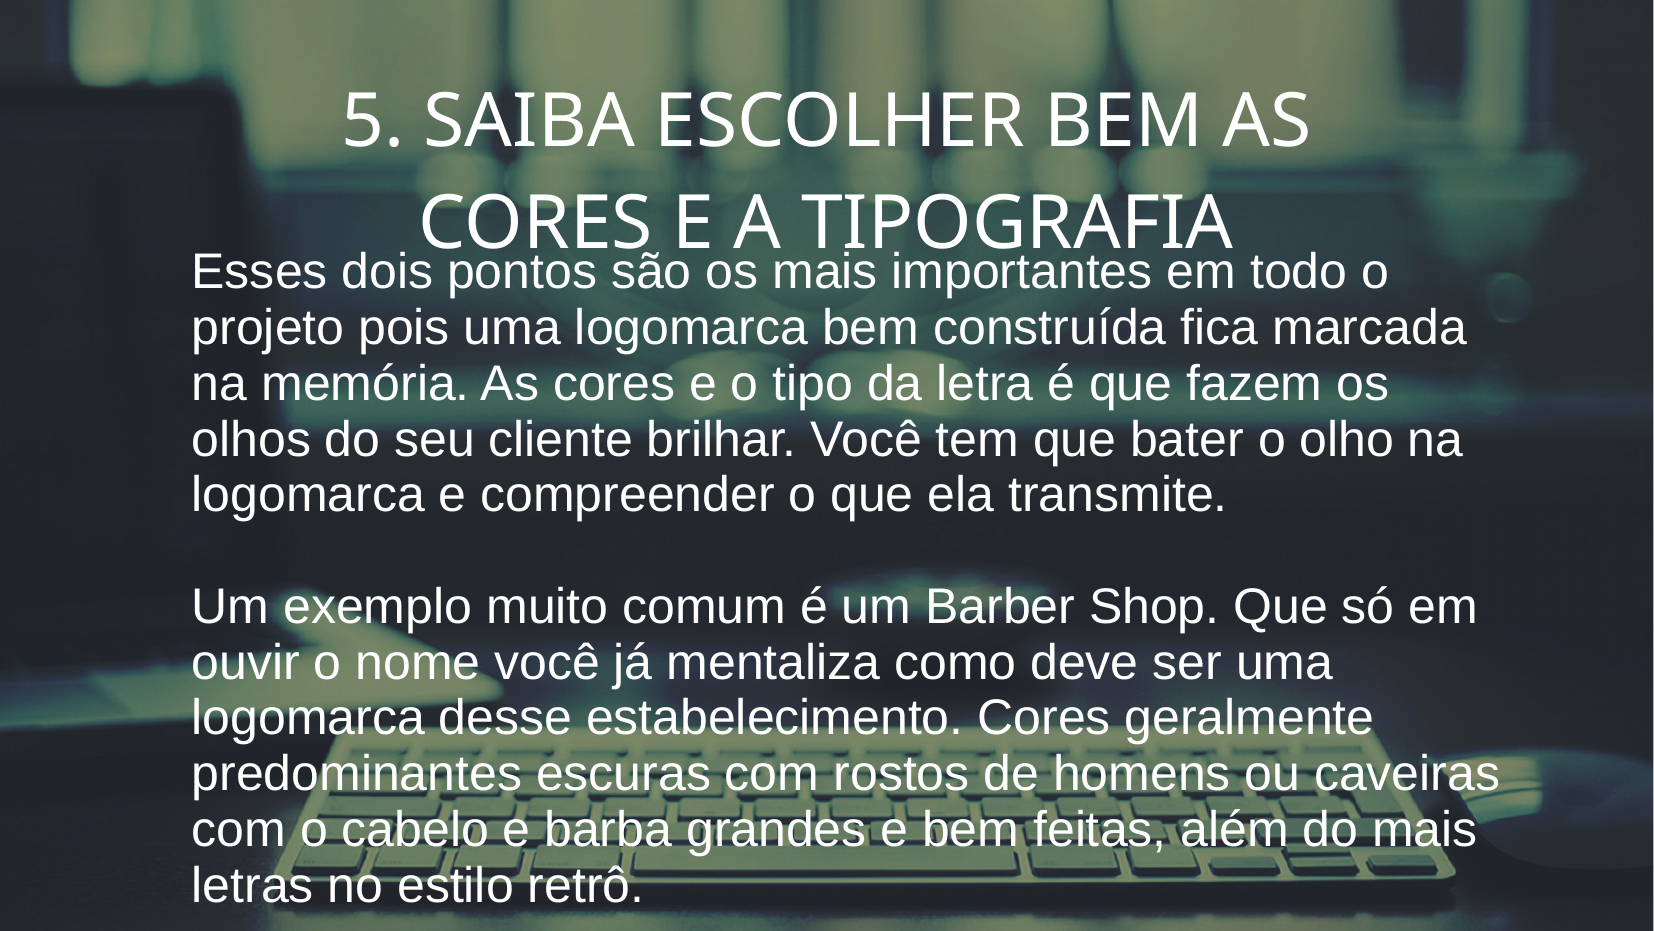

5. SAIBA ESCOLHER BEM AS CORES E A TIPOGRAFIA
Esses dois pontos são os mais importantes em todo o projeto pois uma logomarca bem construída fica marcada na memória. As cores e o tipo da letra é que fazem os olhos do seu cliente brilhar. Você tem que bater o olho na logomarca e compreender o que ela transmite.
Um exemplo muito comum é um Barber Shop. Que só em ouvir o nome você já mentaliza como deve ser uma logomarca desse estabelecimento. Cores geralmente predominantes escuras com rostos de homens ou caveiras com o cabelo e barba grandes e bem feitas, além do mais letras no estilo retrô.